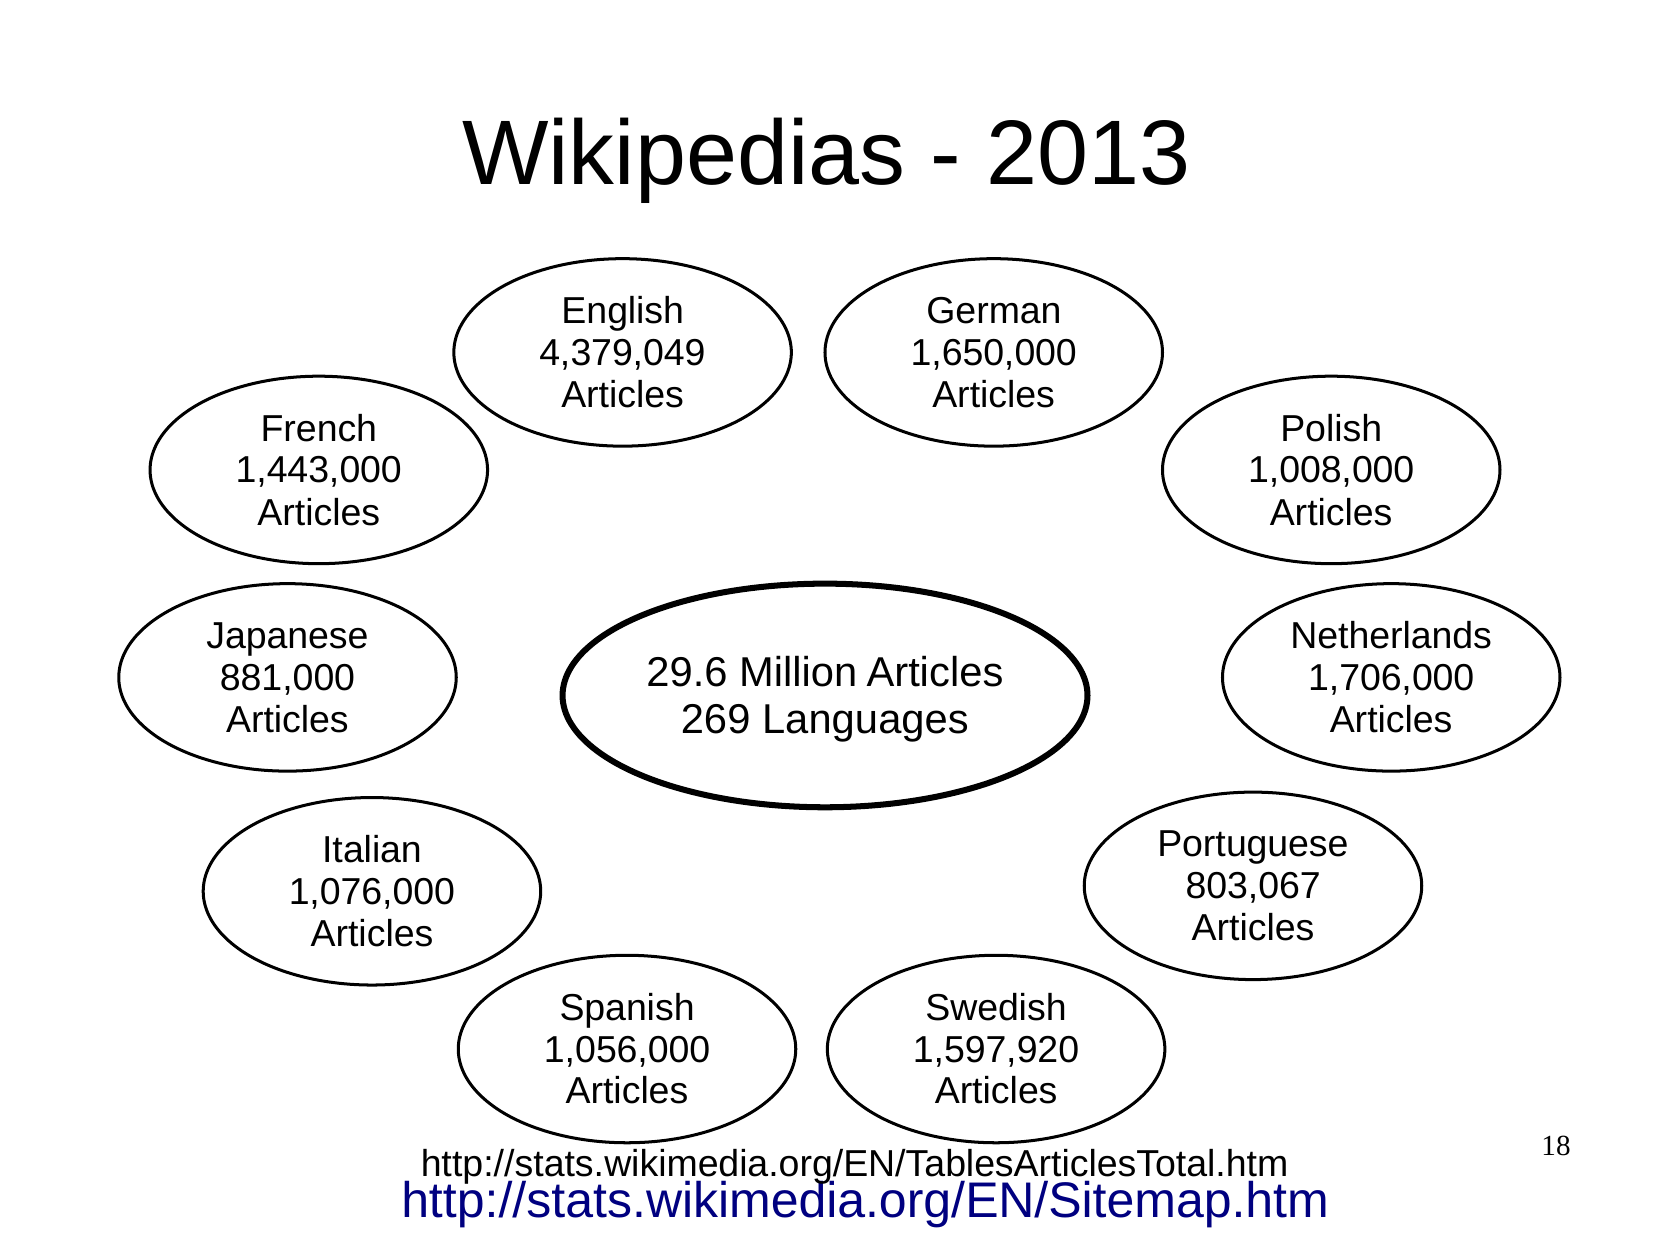

# Wikipedias - 2013
English
4,379,049
Articles
German
1,650,000
Articles
French
1,443,000
Articles
Polish
1,008,000
Articles
Japanese
881,000
Articles
29.6 Million Articles
269 Languages
Netherlands
1,706,000
Articles
Portuguese
803,067
Articles
Italian
1,076,000
Articles
Spanish
1,056,000
Articles
Swedish
1,597,920
Articles
18
http://stats.wikimedia.org/EN/TablesArticlesTotal.htm
http://stats.wikimedia.org/EN/Sitemap.htm